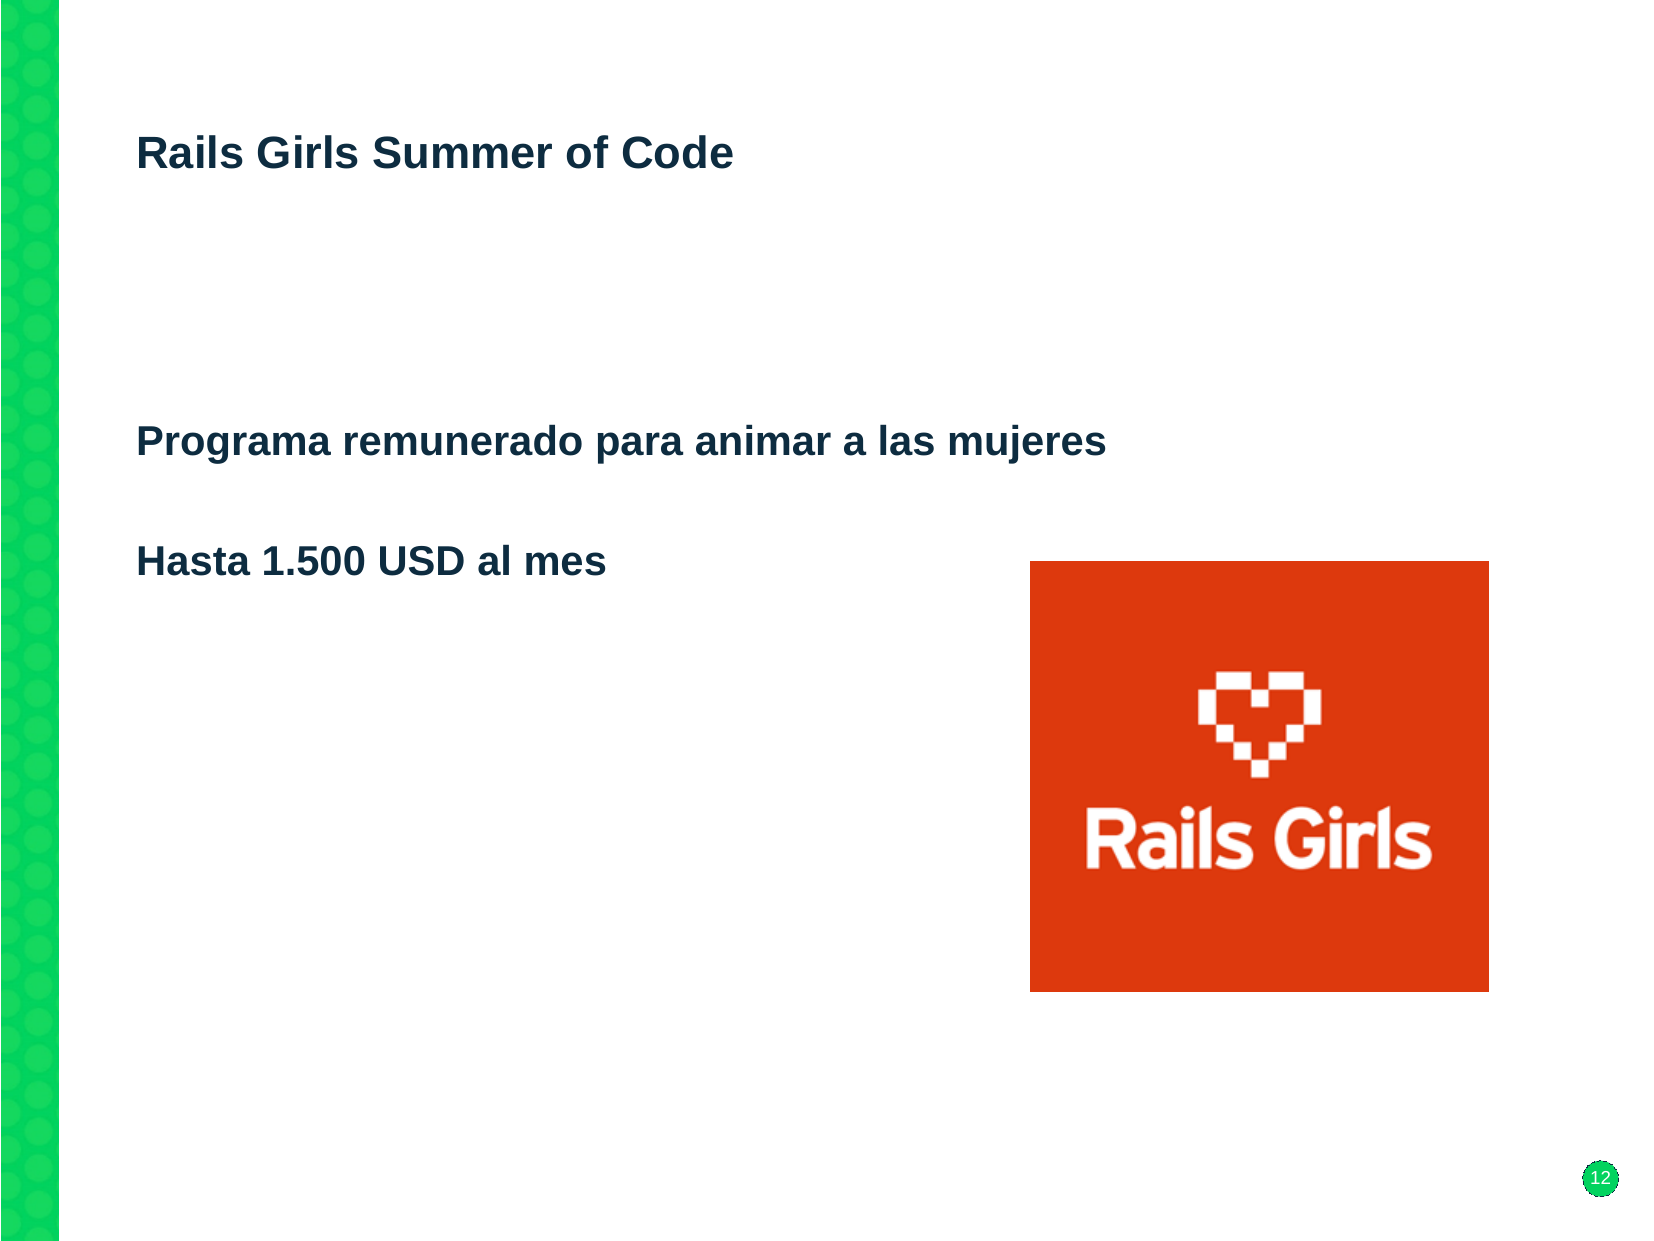

# Rails Girls Summer of Code
Programa remunerado para animar a las mujeres
Hasta 1.500 USD al mes
12